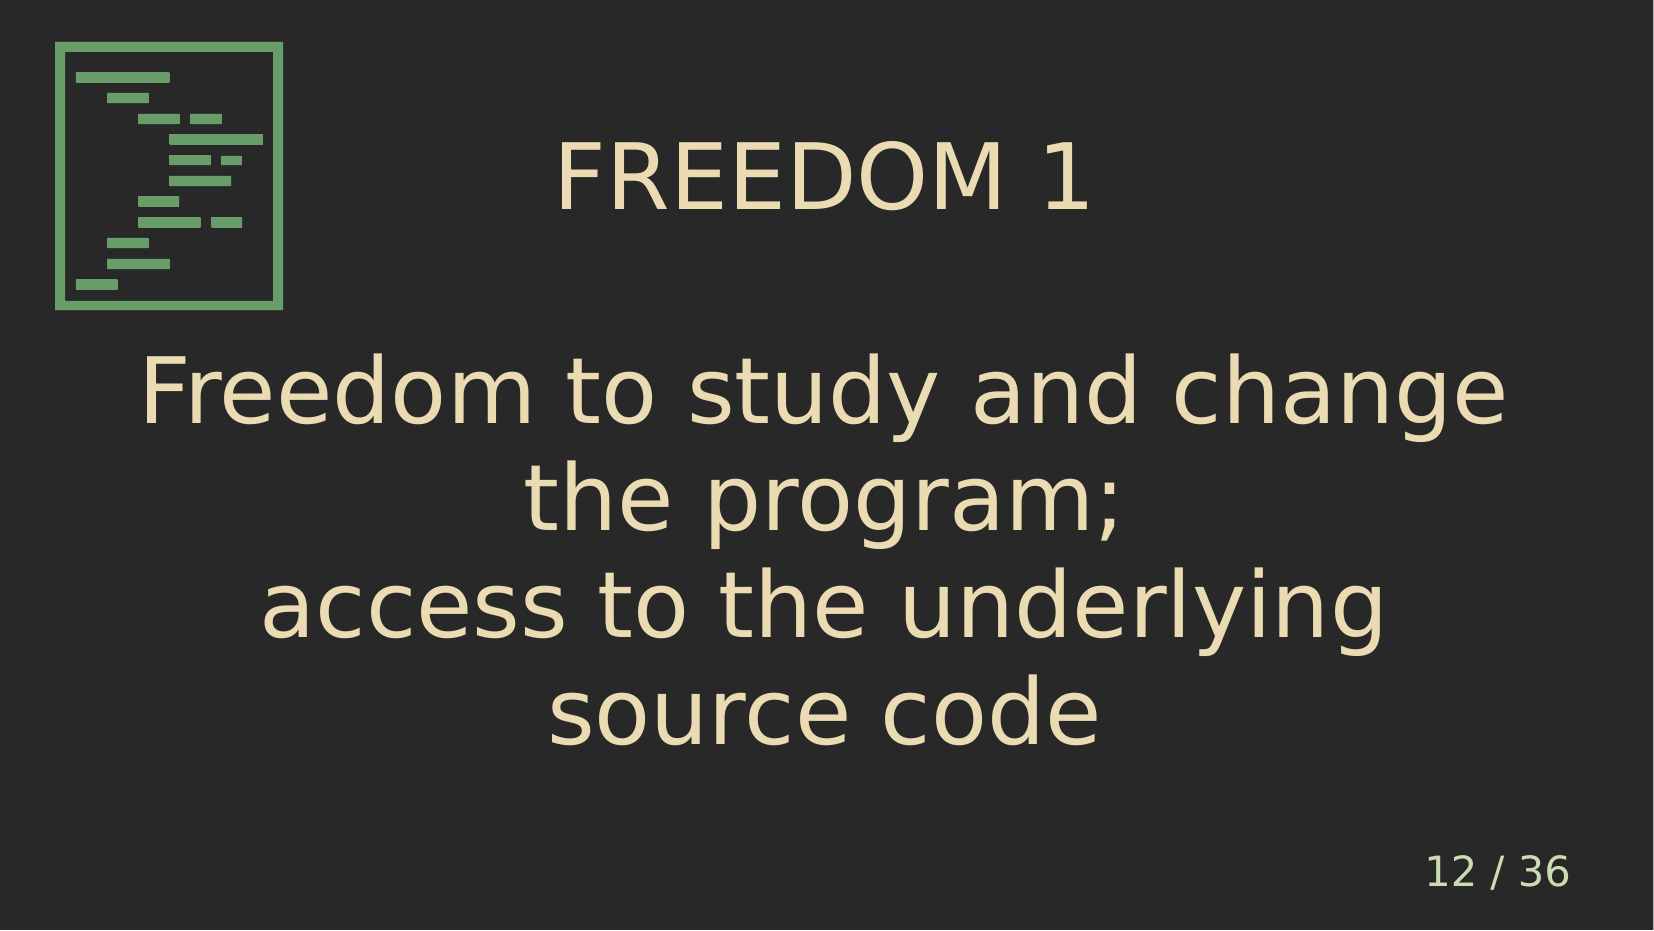

FREEDOM 1
Freedom to study and change the program;
access to the underlying
source code
12